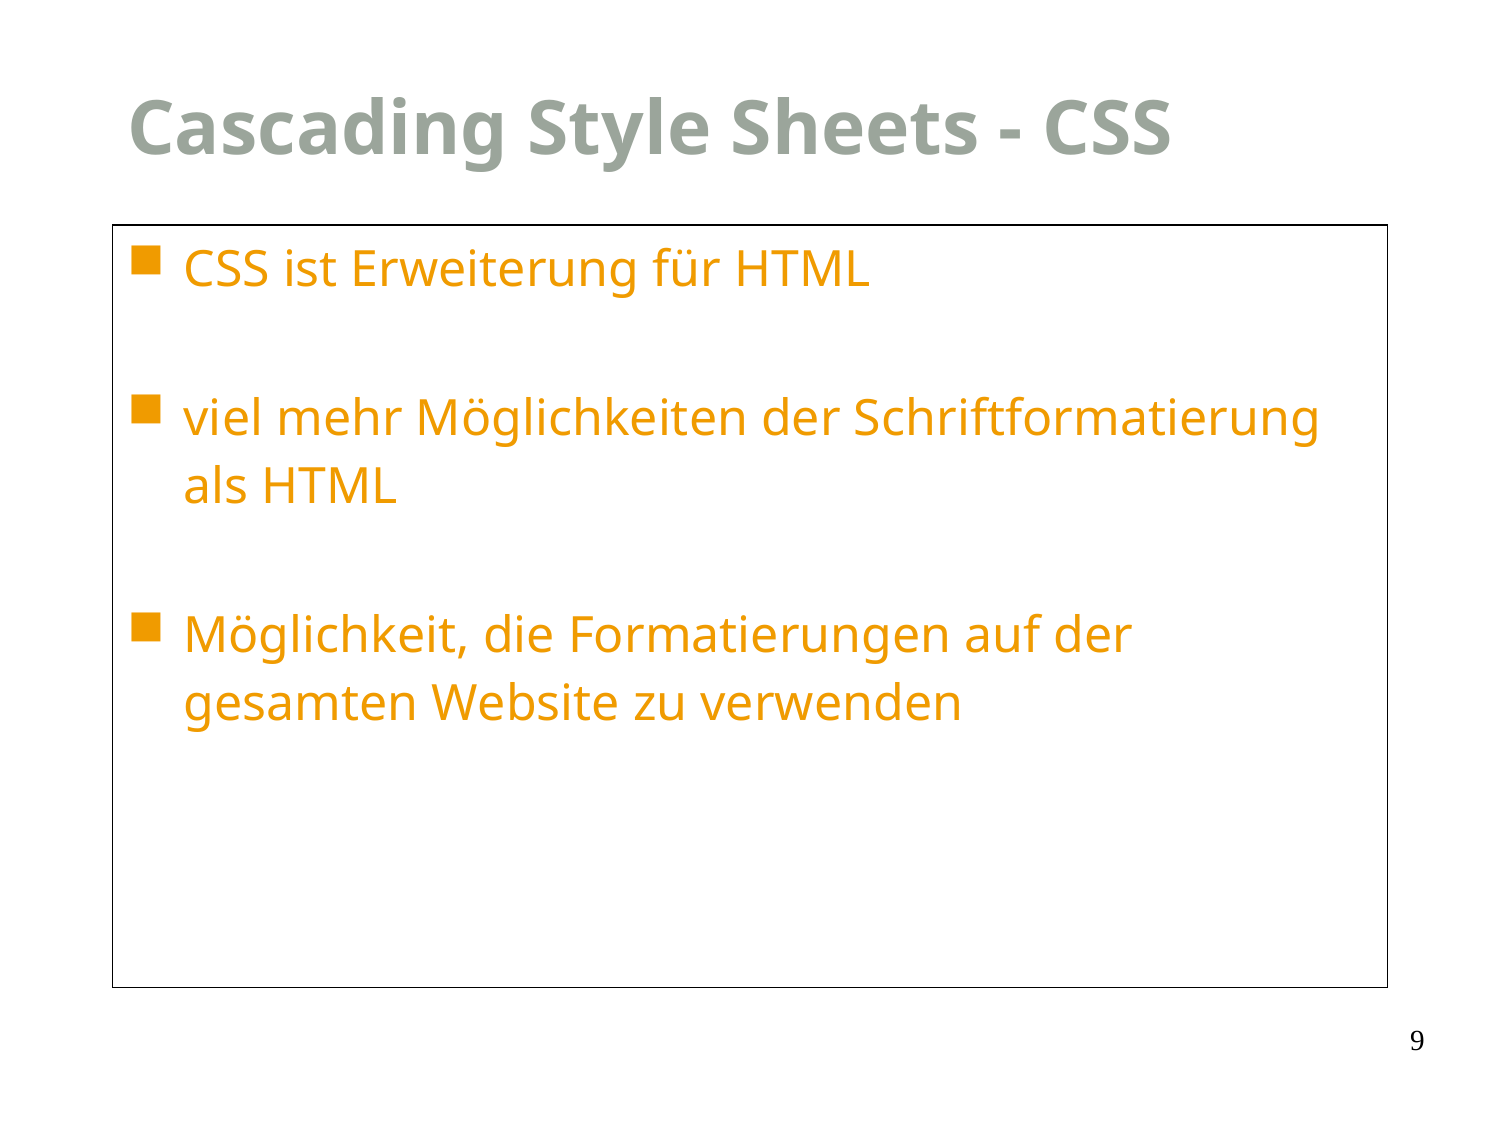

# Cascading Style Sheets - CSS
CSS ist Erweiterung für HTML
viel mehr Möglichkeiten der Schriftformatierung als HTML
Möglichkeit, die Formatierungen auf der gesamten Website zu verwenden
9